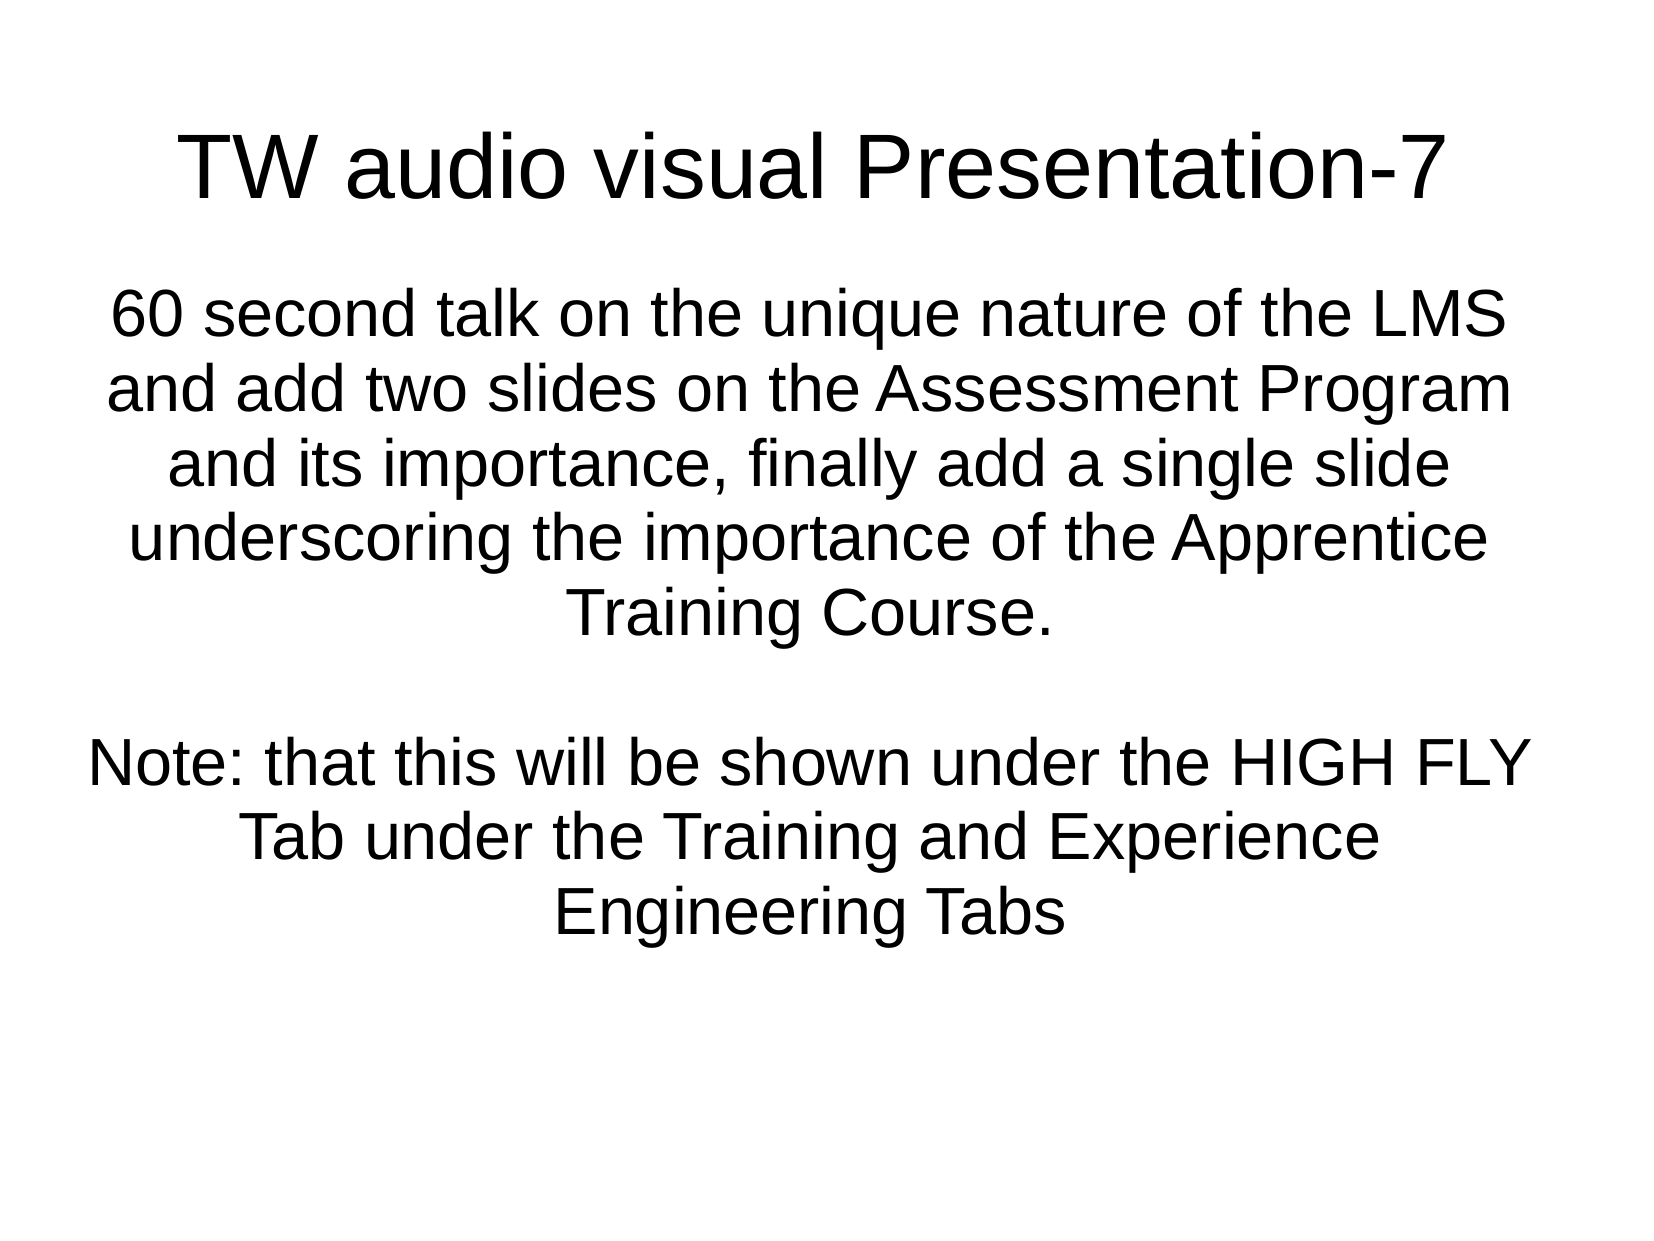

# TW audio visual Presentation-7
60 second talk on the unique nature of the LMS and add two slides on the Assessment Program and its importance, finally add a single slide underscoring the importance of the Apprentice Training Course.
Note: that this will be shown under the HIGH FLY Tab under the Training and Experience Engineering Tabs